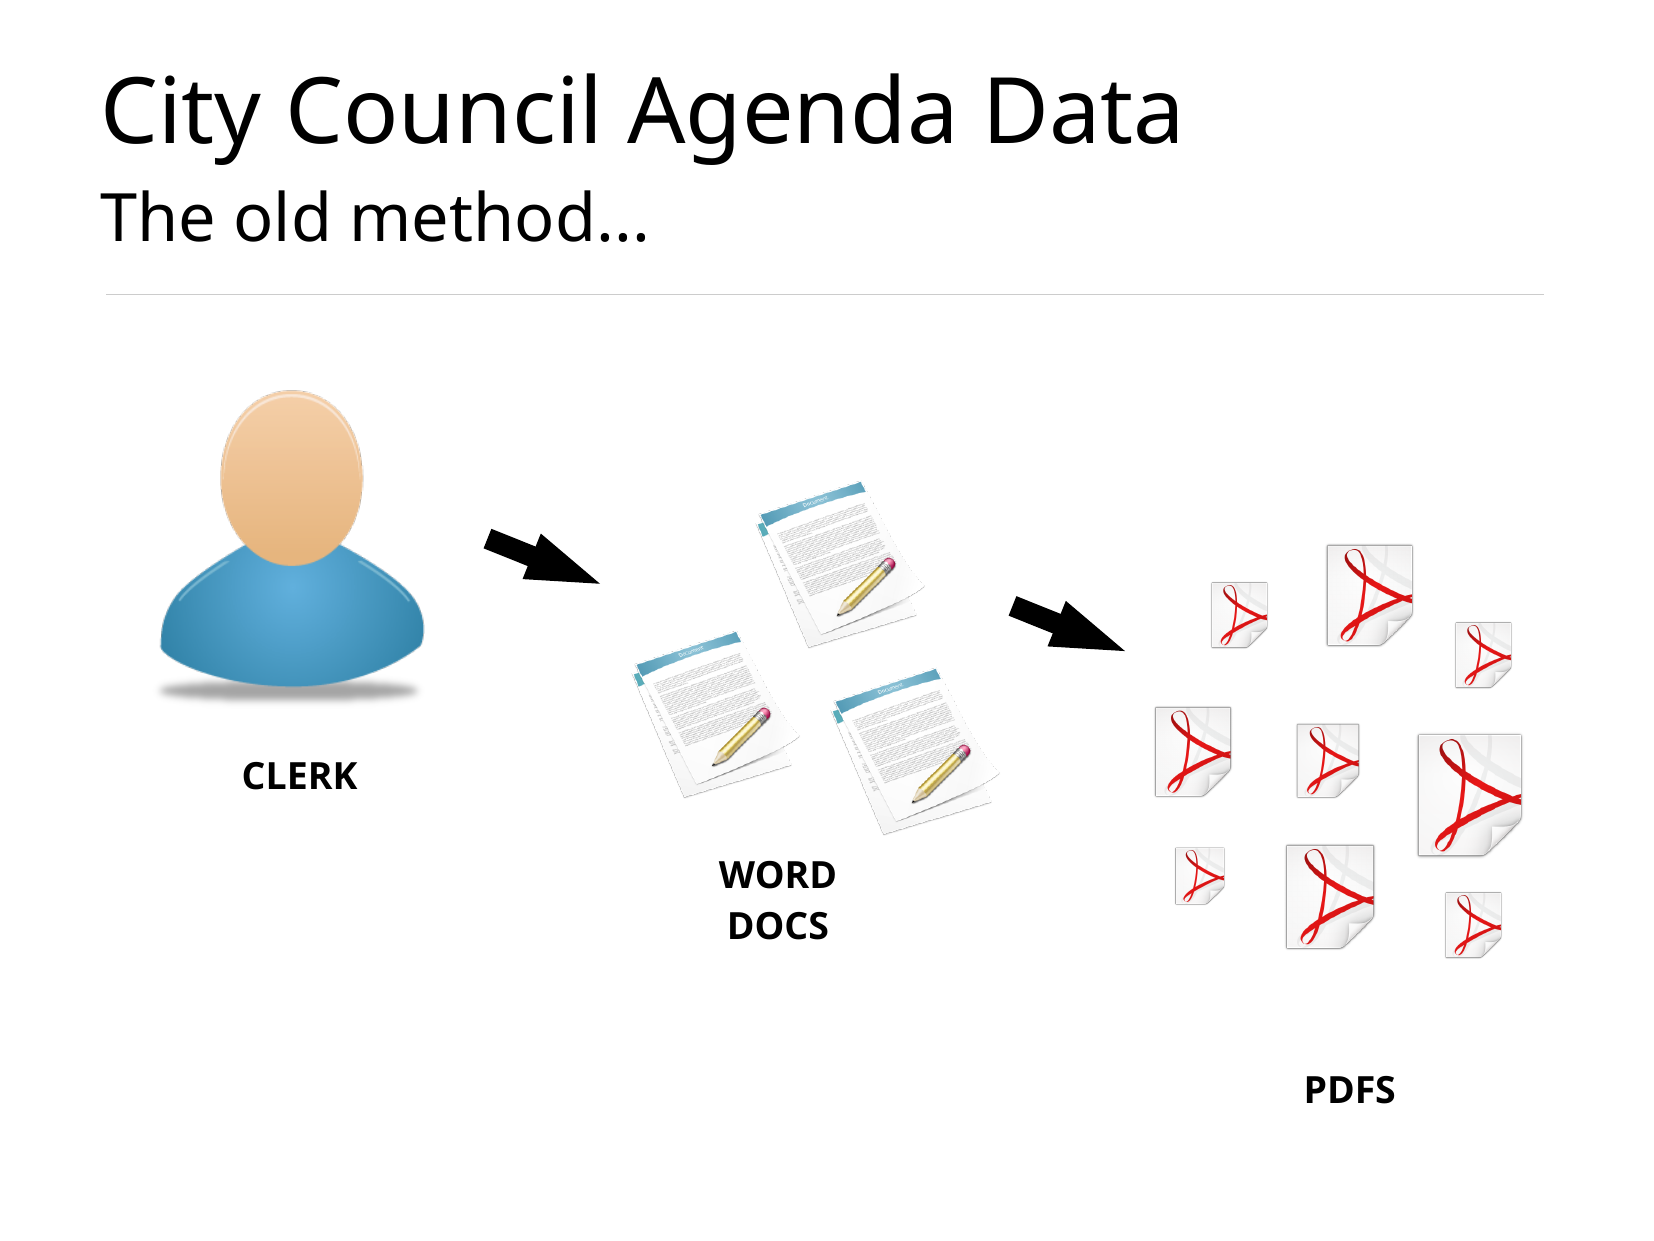

# City Council Agenda Data The old method...
CLERK
WORD DOCS
PDFS